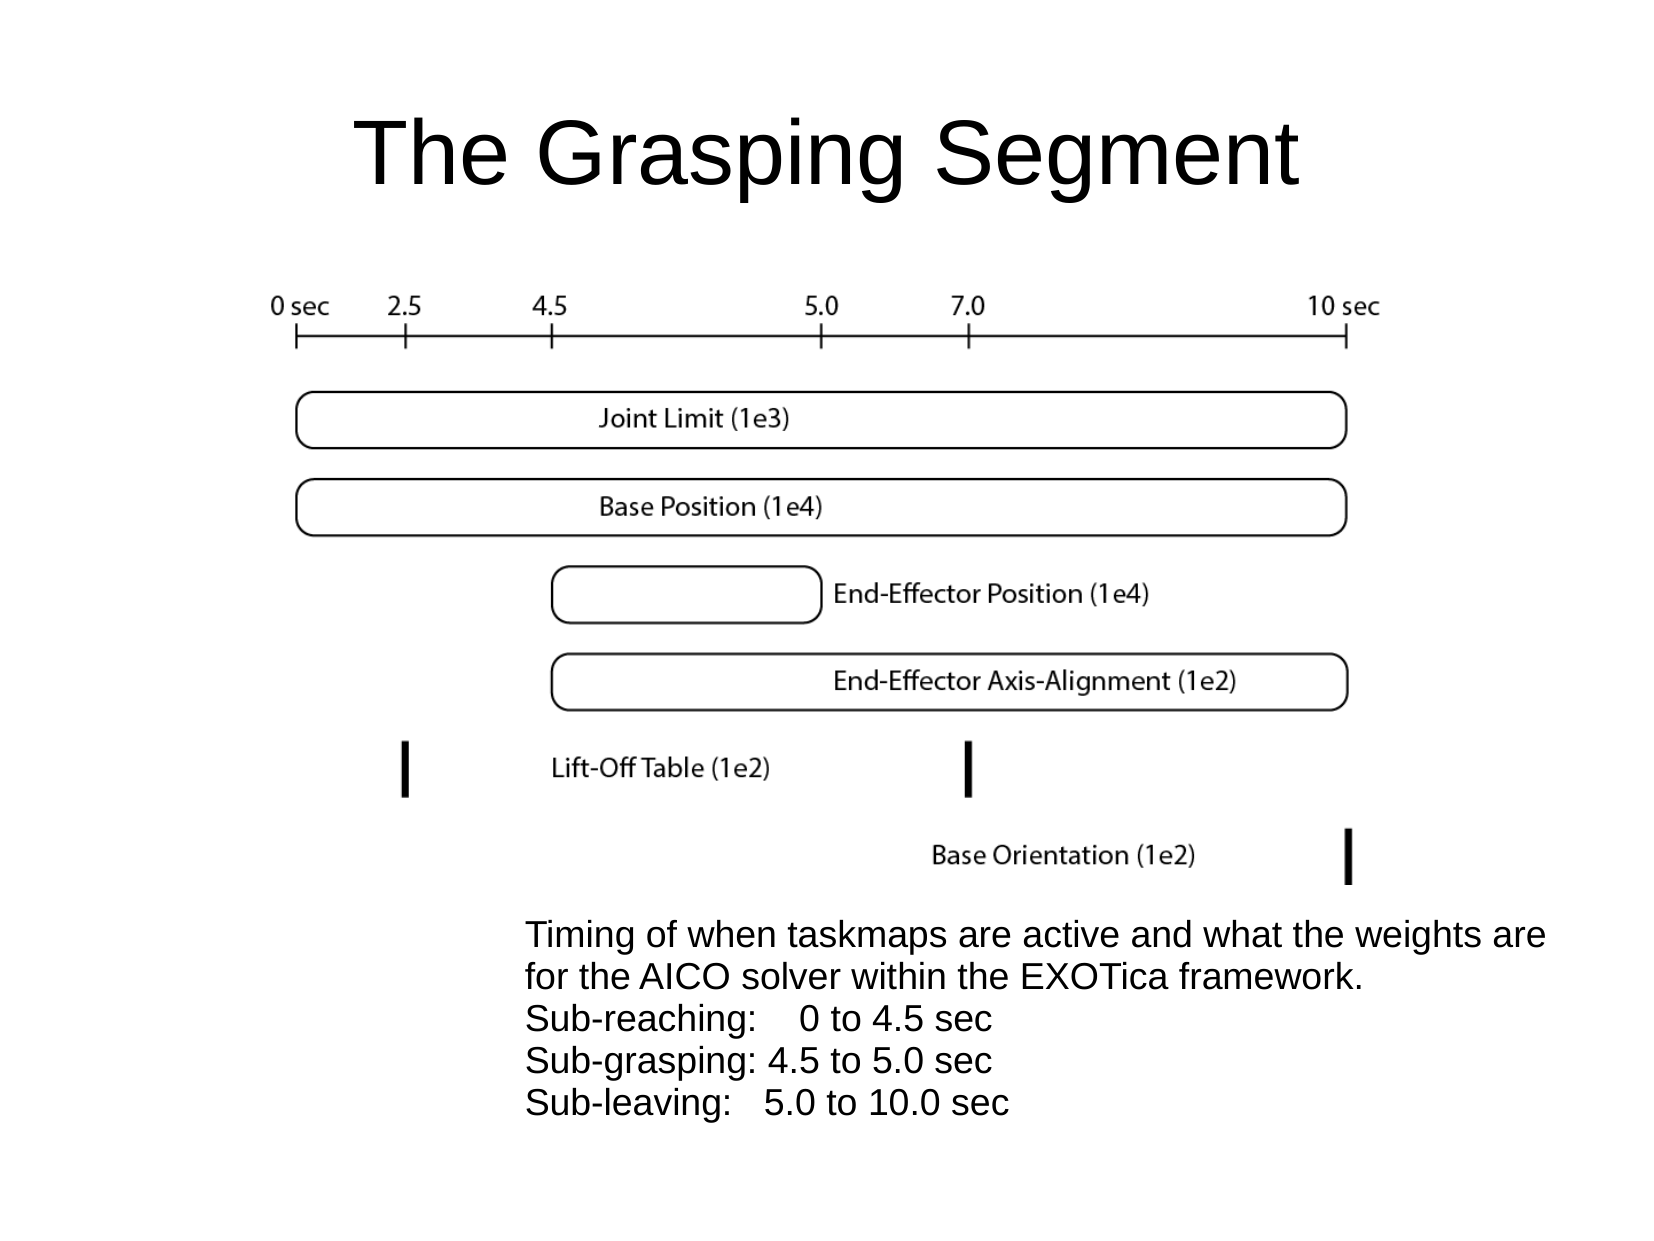

# The Grasping Segment
Timing of when taskmaps are active and what the weights are for the AICO solver within the EXOTica framework.
Sub-reaching: 0 to 4.5 sec
Sub-grasping: 4.5 to 5.0 sec
Sub-leaving: 5.0 to 10.0 sec